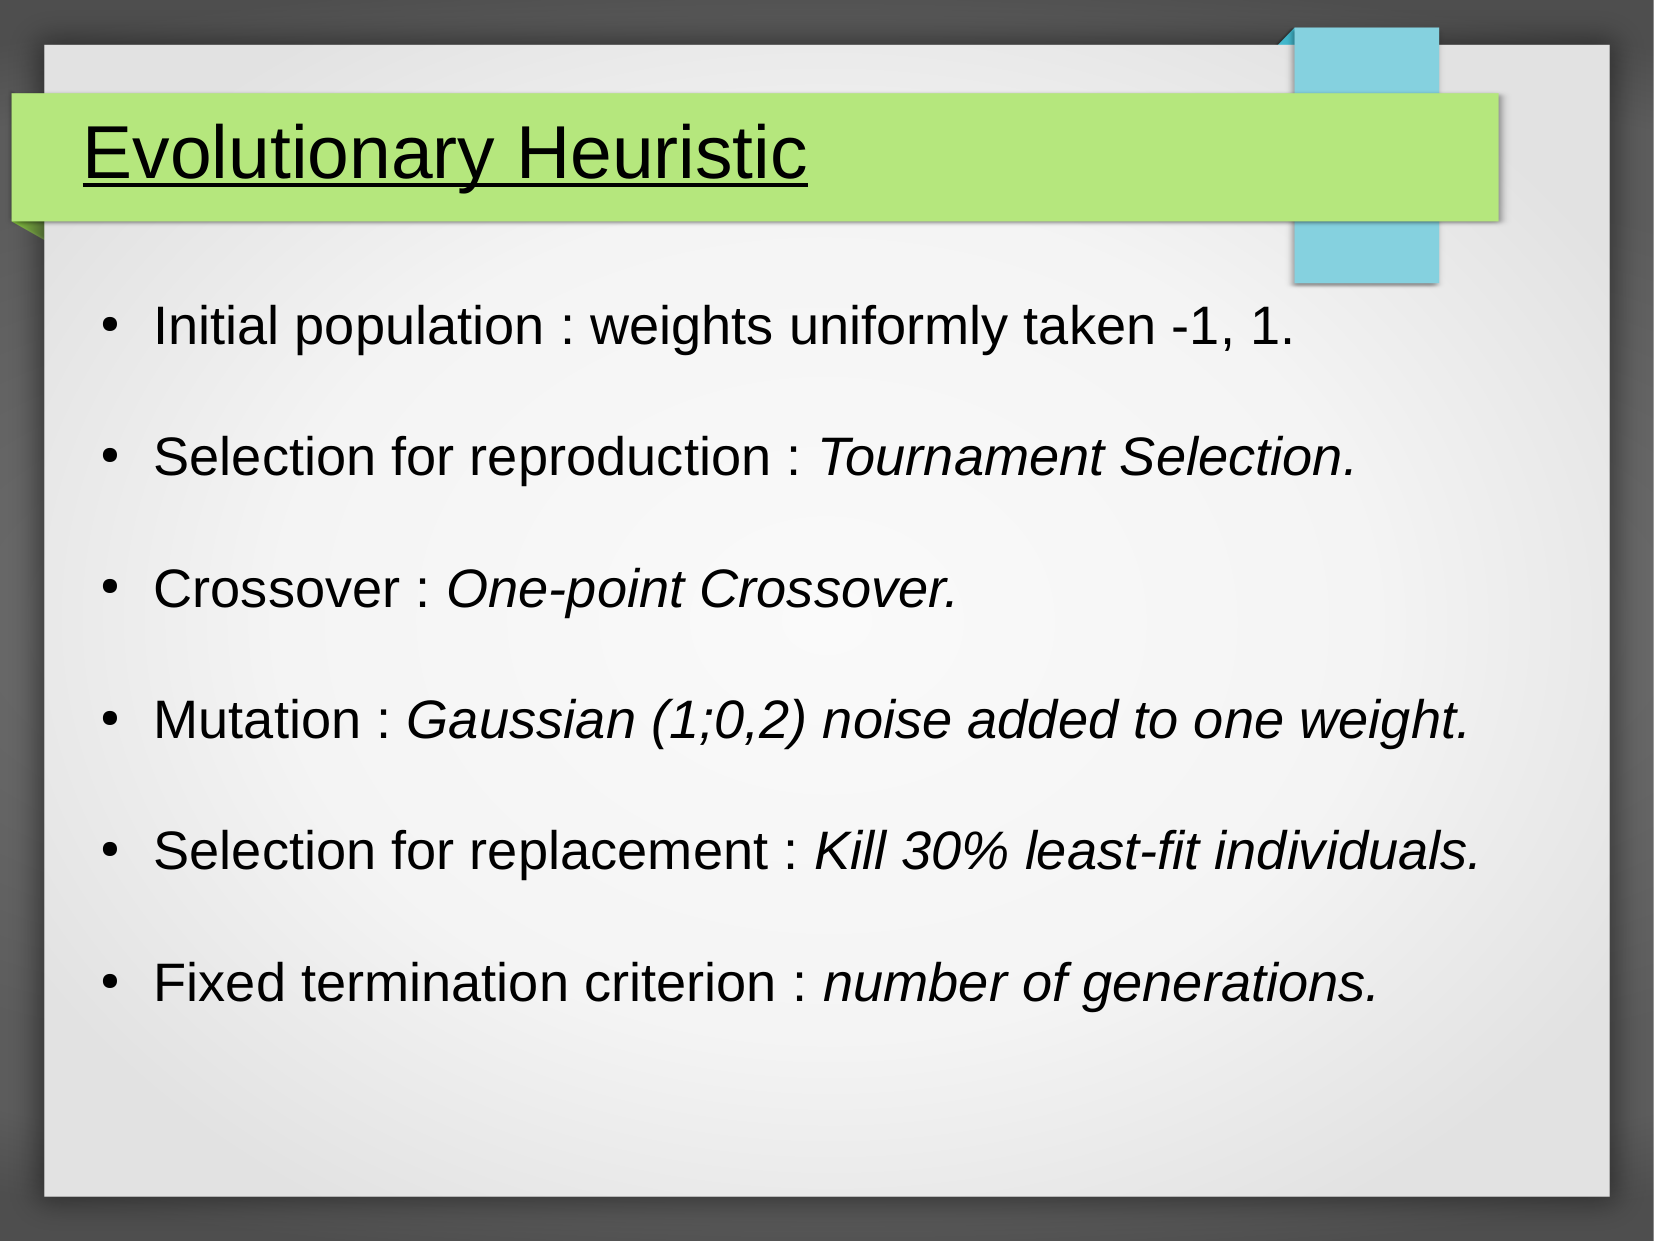

# Evolutionary Heuristic
Initial population : weights uniformly taken -1, 1.
Selection for reproduction : Tournament Selection.
Crossover : One-point Crossover.
Mutation : Gaussian (1;0,2) noise added to one weight.
Selection for replacement : Kill 30% least-fit individuals.
Fixed termination criterion : number of generations.